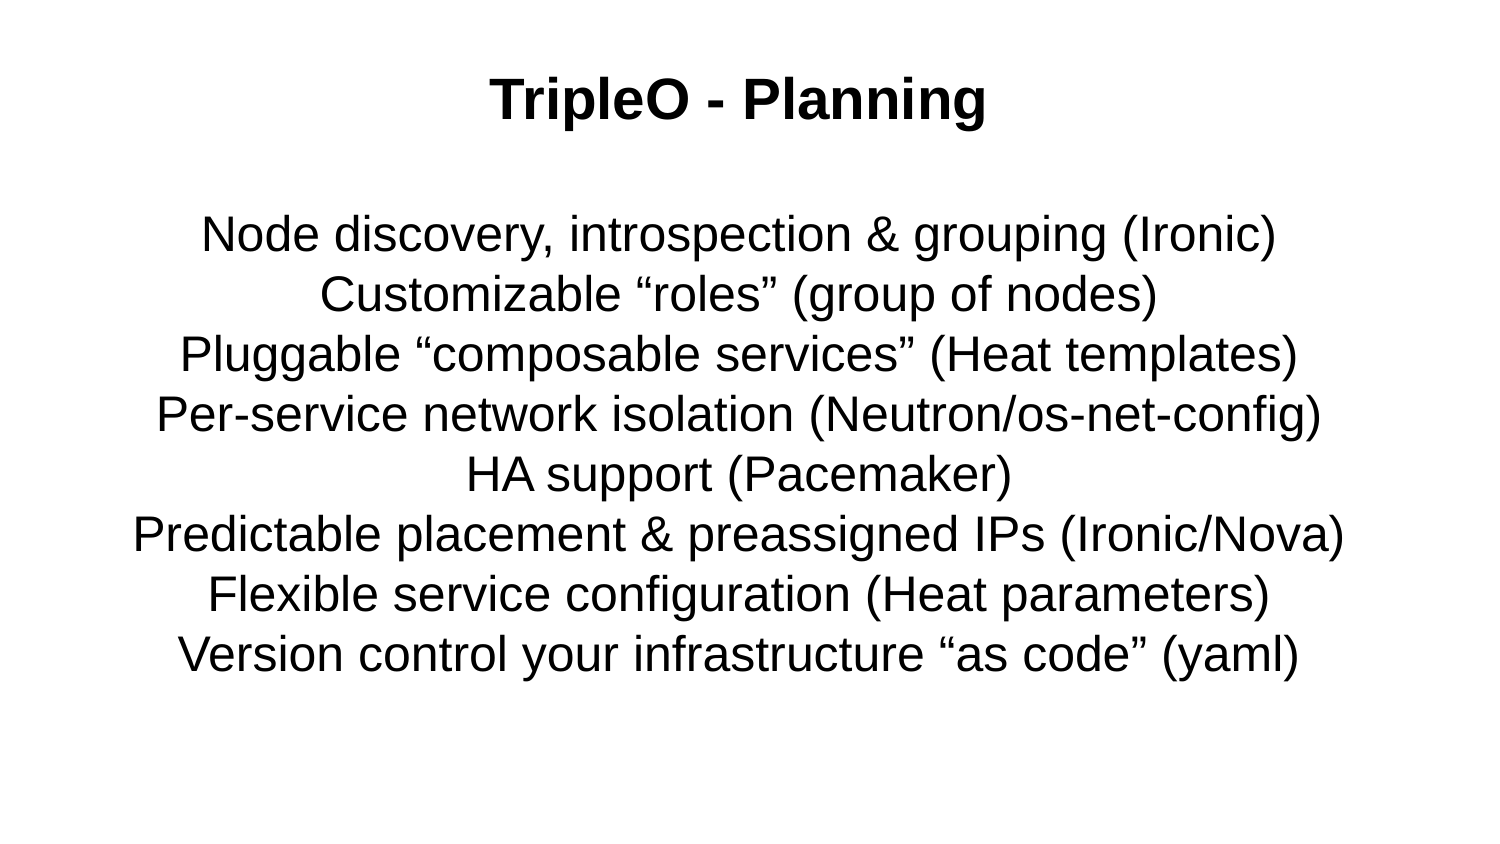

# TripleO - Planning Node discovery, introspection & grouping (Ironic) Customizable “roles” (group of nodes) Pluggable “composable services” (Heat templates) Per-service network isolation (Neutron/os-net-config) HA support (Pacemaker) Predictable placement & preassigned IPs (Ironic/Nova) Flexible service configuration (Heat parameters) Version control your infrastructure “as code” (yaml)